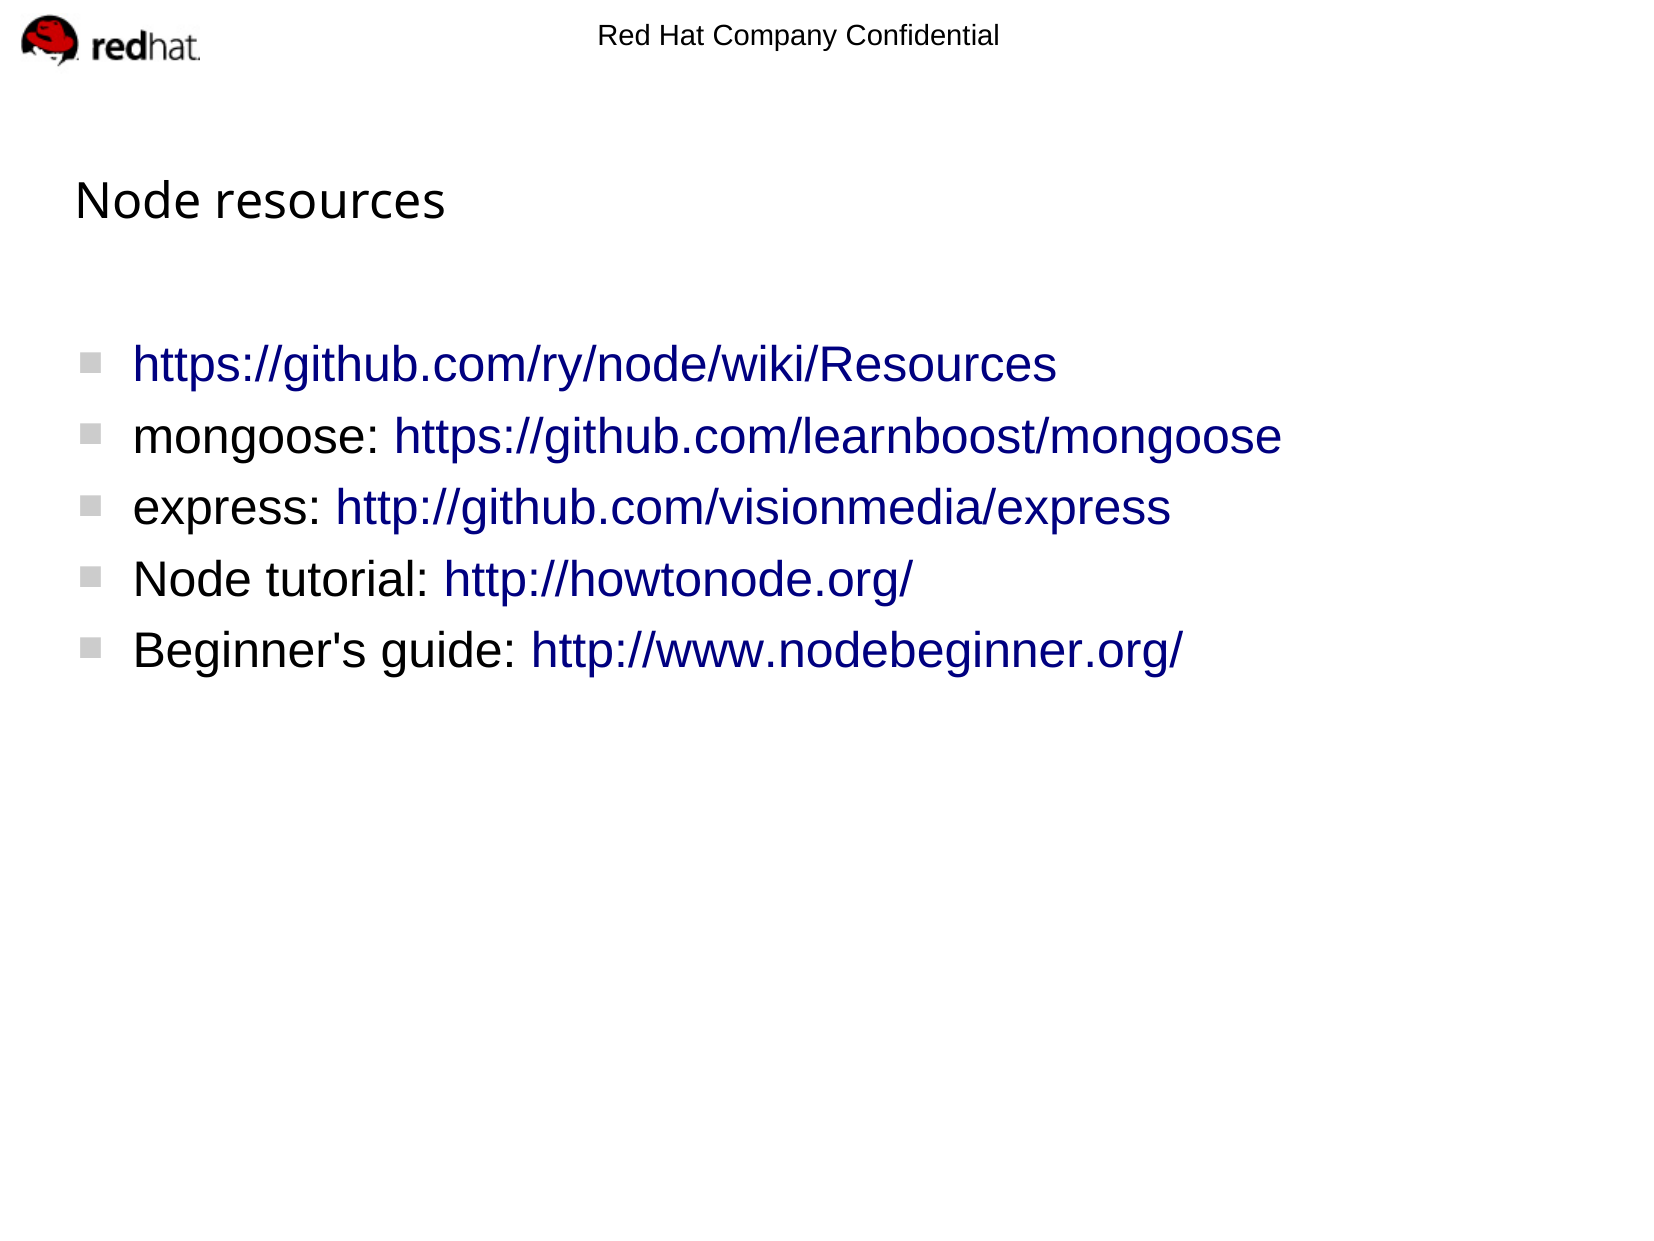

# Node resources
https://github.com/ry/node/wiki/Resources
mongoose: https://github.com/learnboost/mongoose
express: http://github.com/visionmedia/express
Node tutorial: http://howtonode.org/
Beginner's guide: http://www.nodebeginner.org/